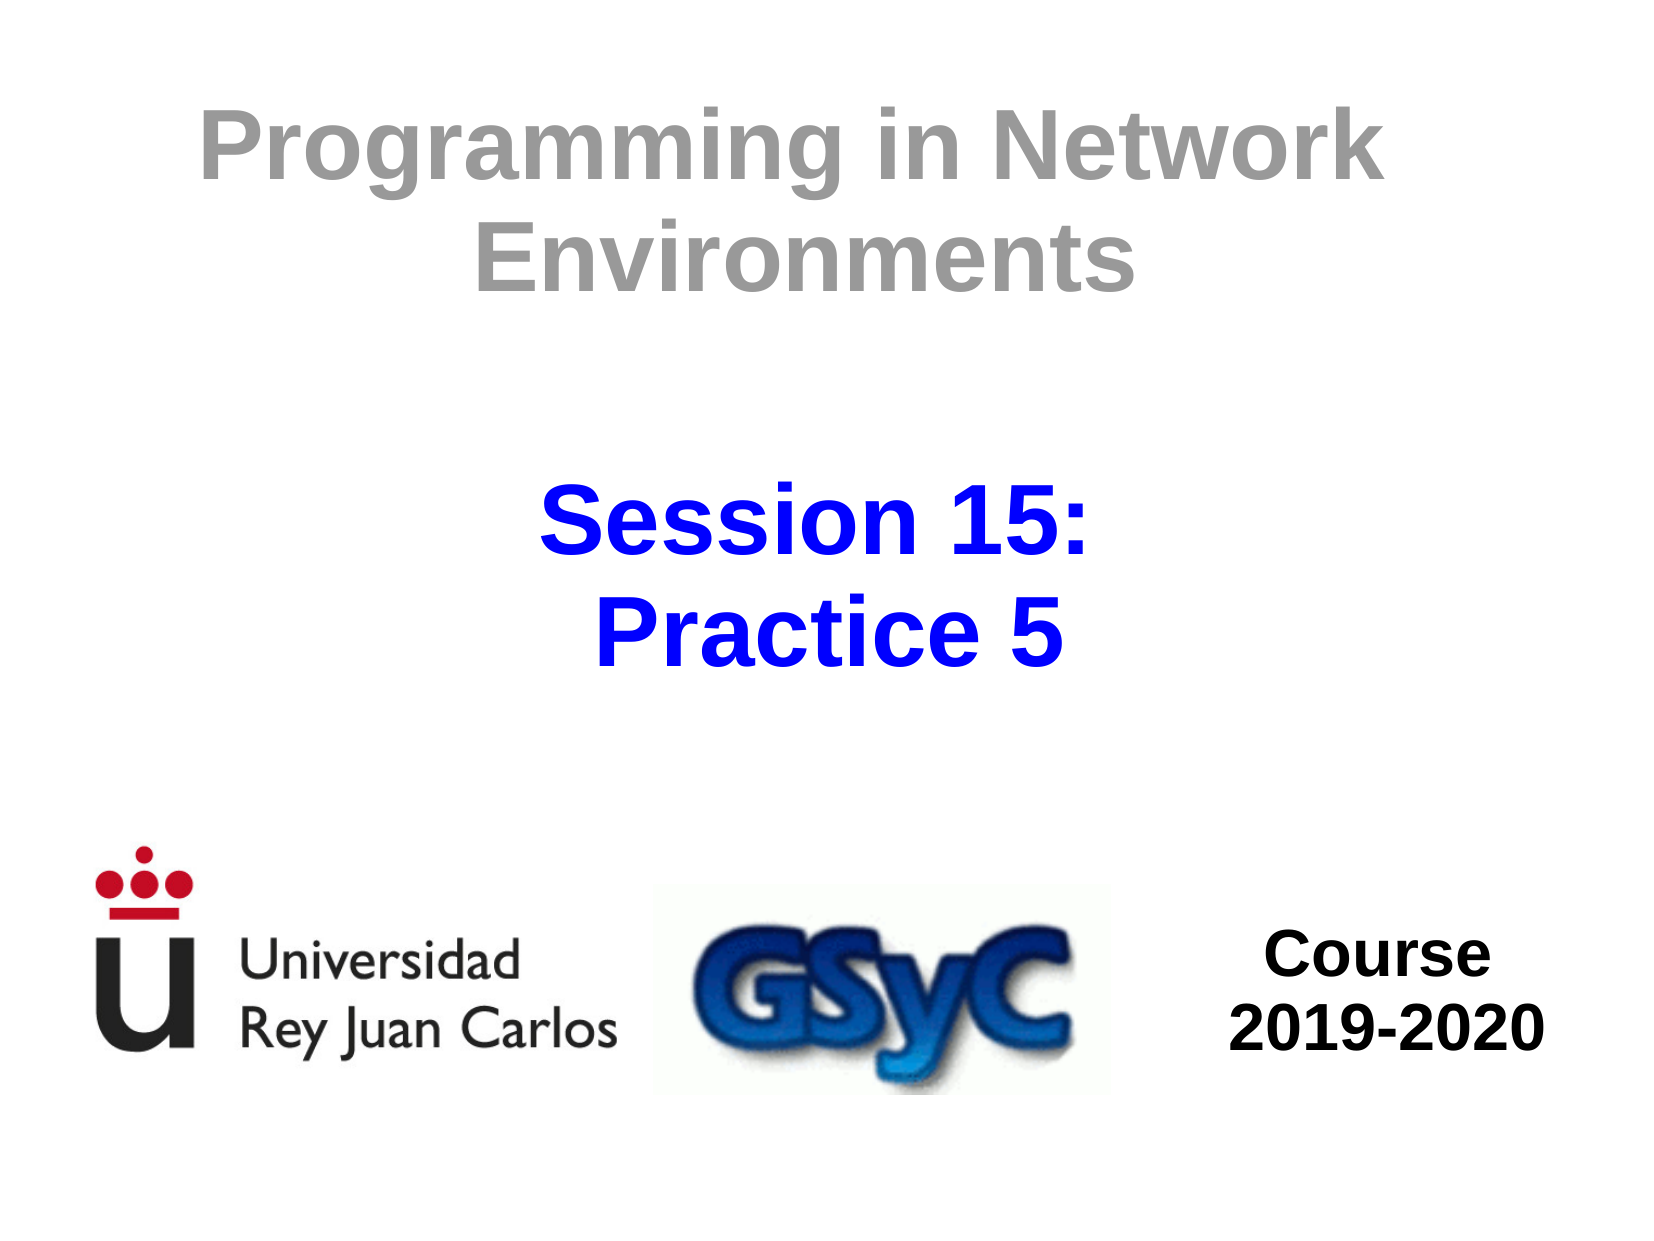

# Programming in Network Environments
Session 15:
Practice 5
Course
2019-2020